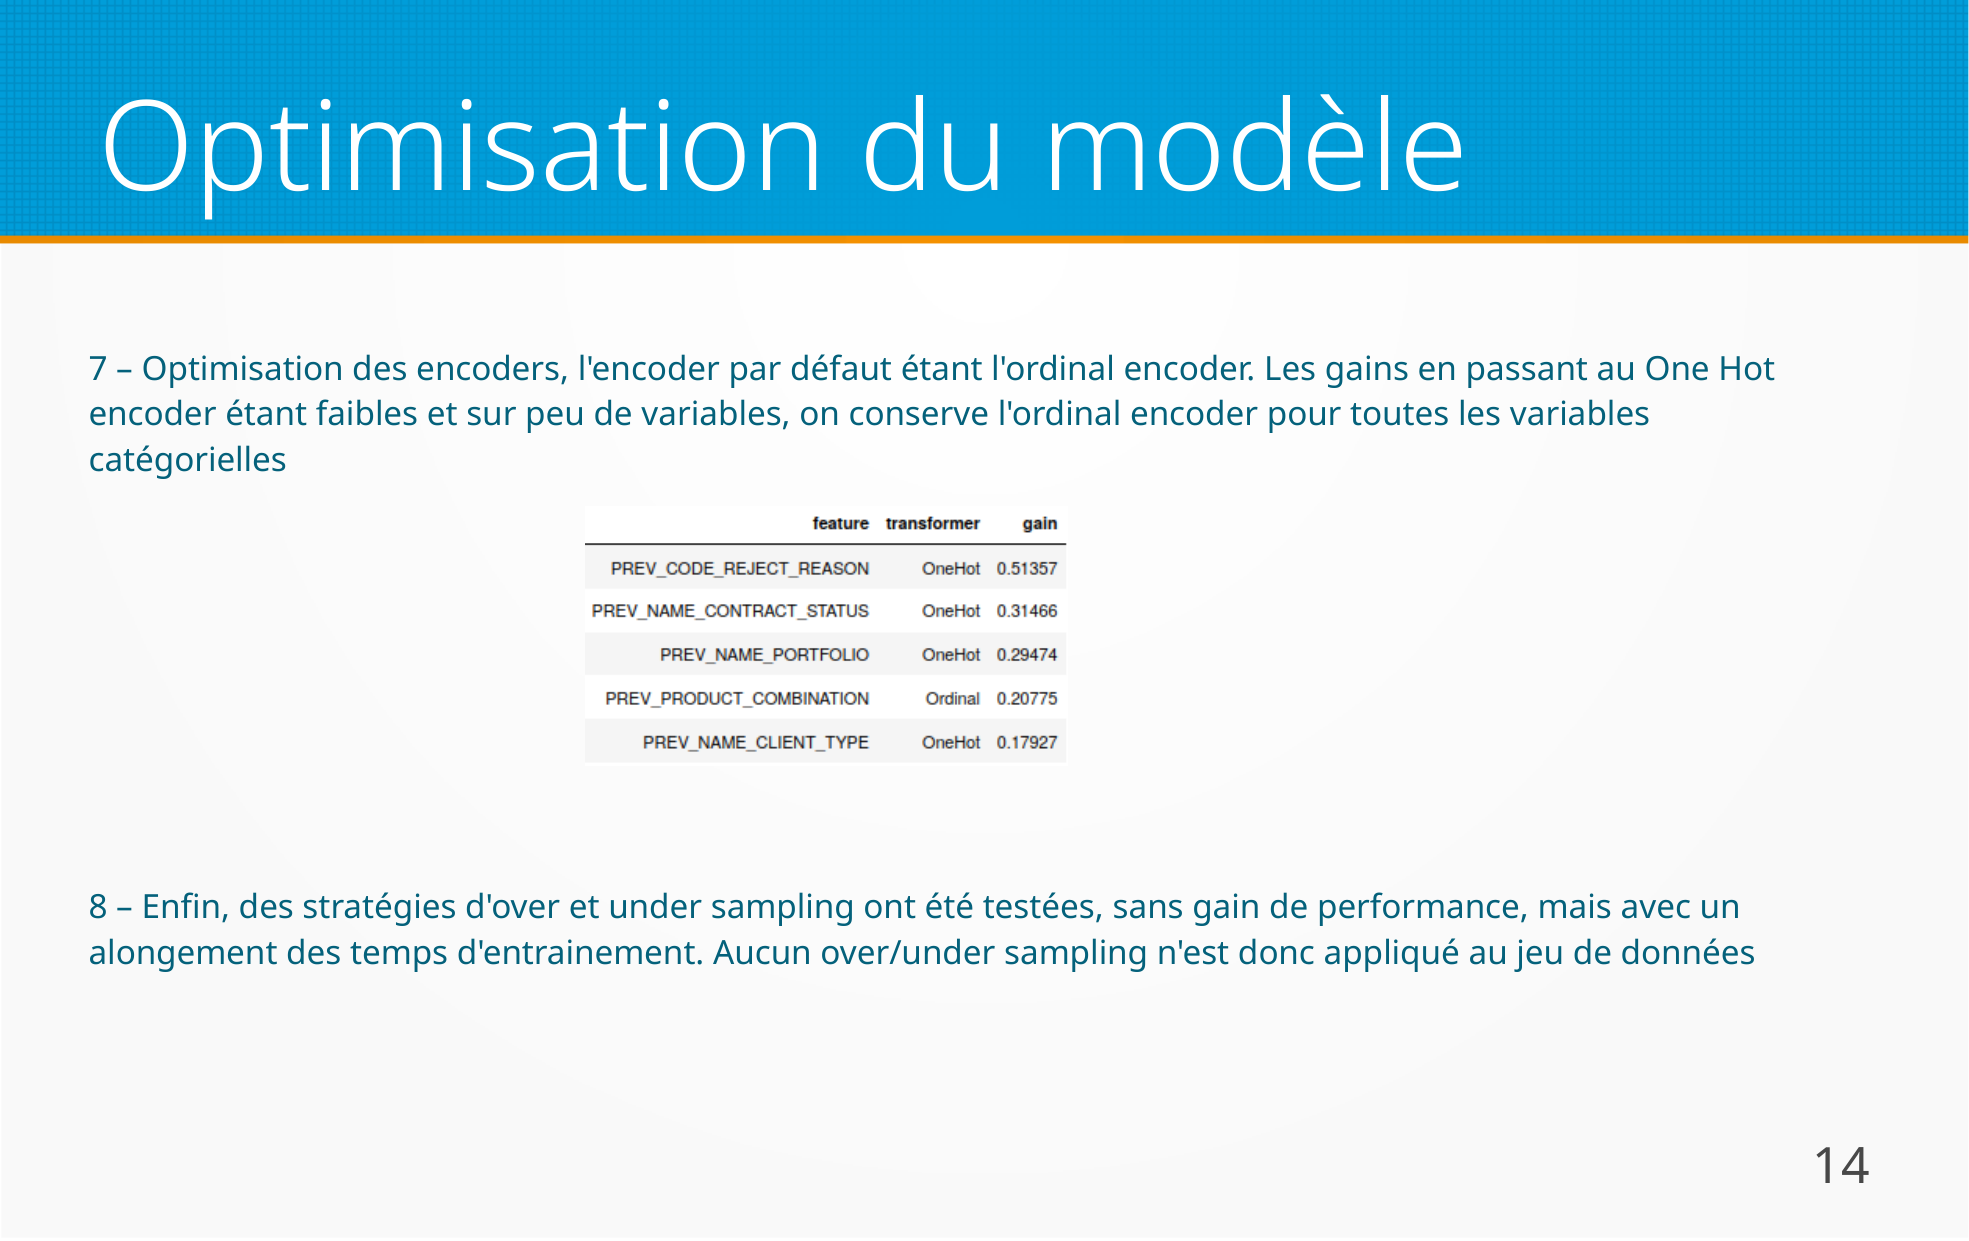

# Optimisation du modèle
7 – Optimisation des encoders, l'encoder par défaut étant l'ordinal encoder. Les gains en passant au One Hot encoder étant faibles et sur peu de variables, on conserve l'ordinal encoder pour toutes les variables catégorielles
8 – Enfin, des stratégies d'over et under sampling ont été testées, sans gain de performance, mais avec un alongement des temps d'entrainement. Aucun over/under sampling n'est donc appliqué au jeu de données
14